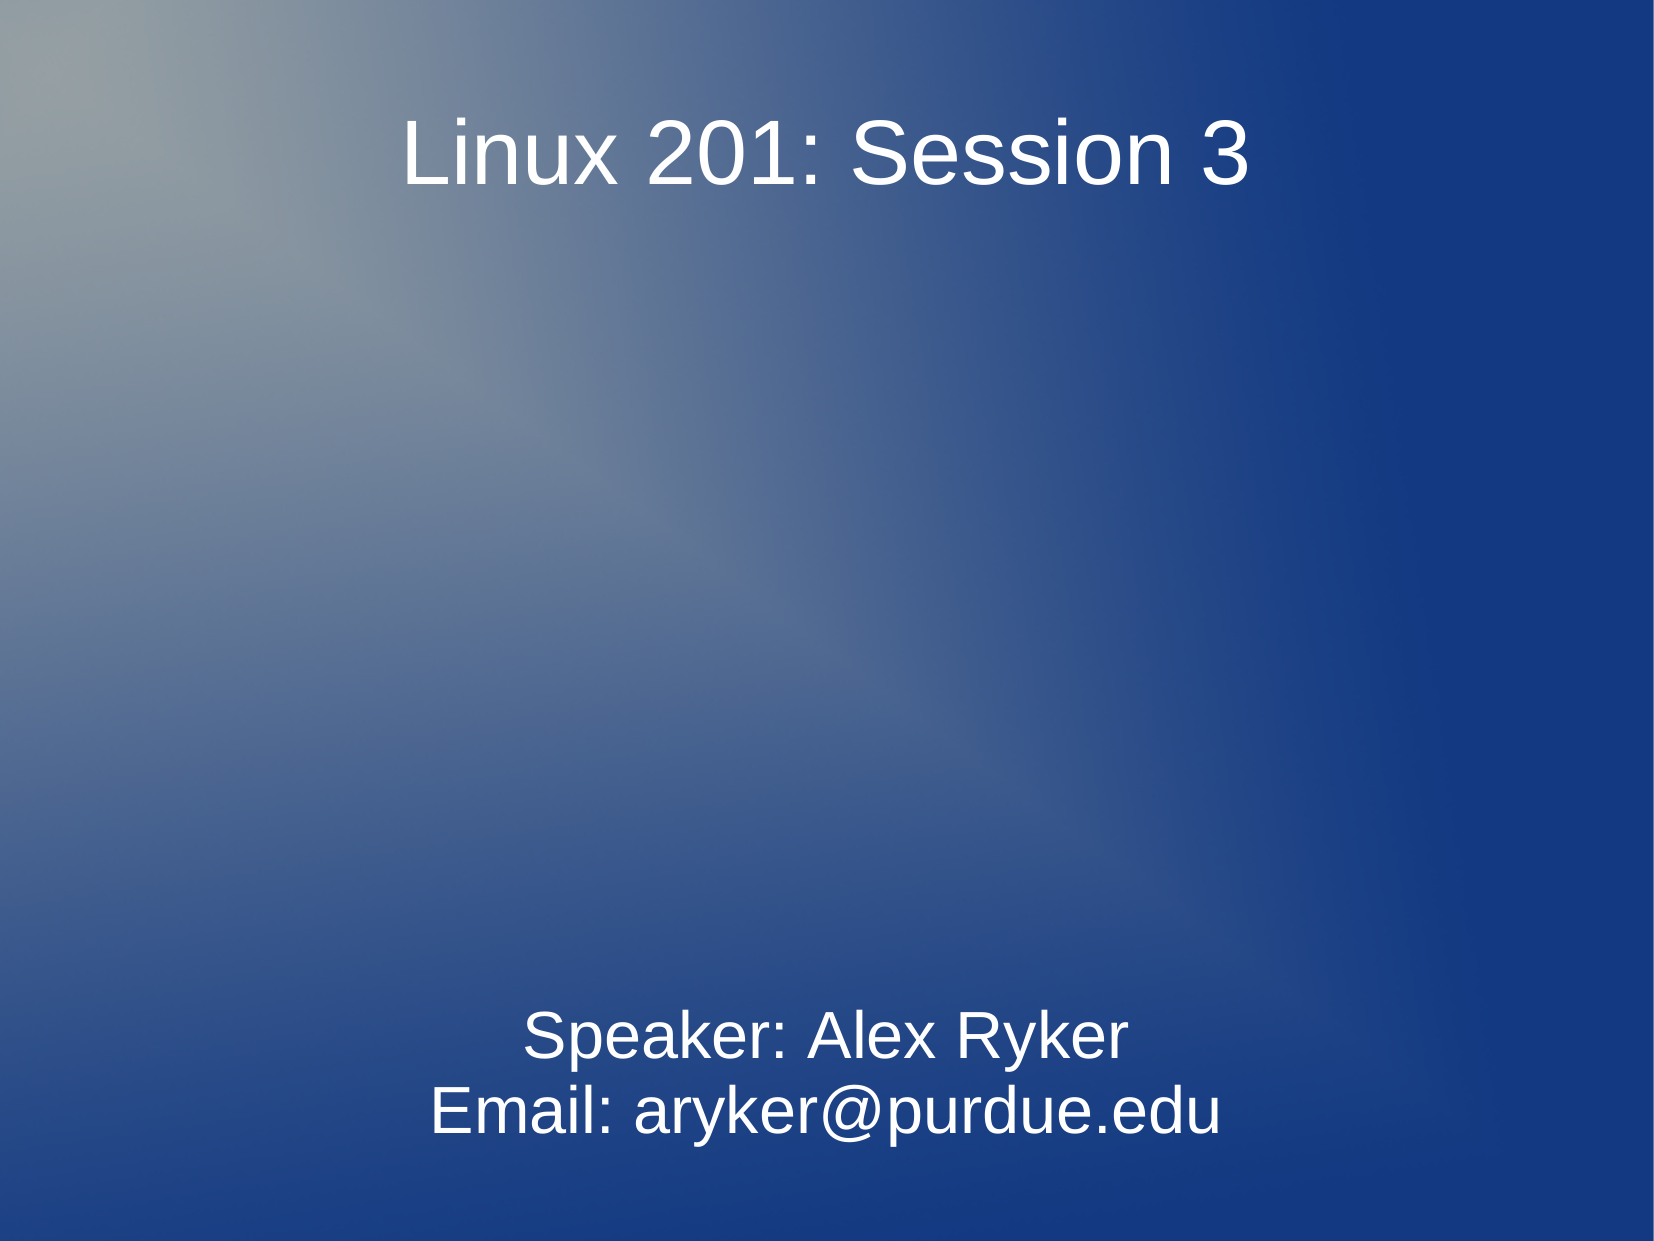

# Linux 201: Session 3
Speaker: Alex Ryker
Email: aryker@purdue.edu